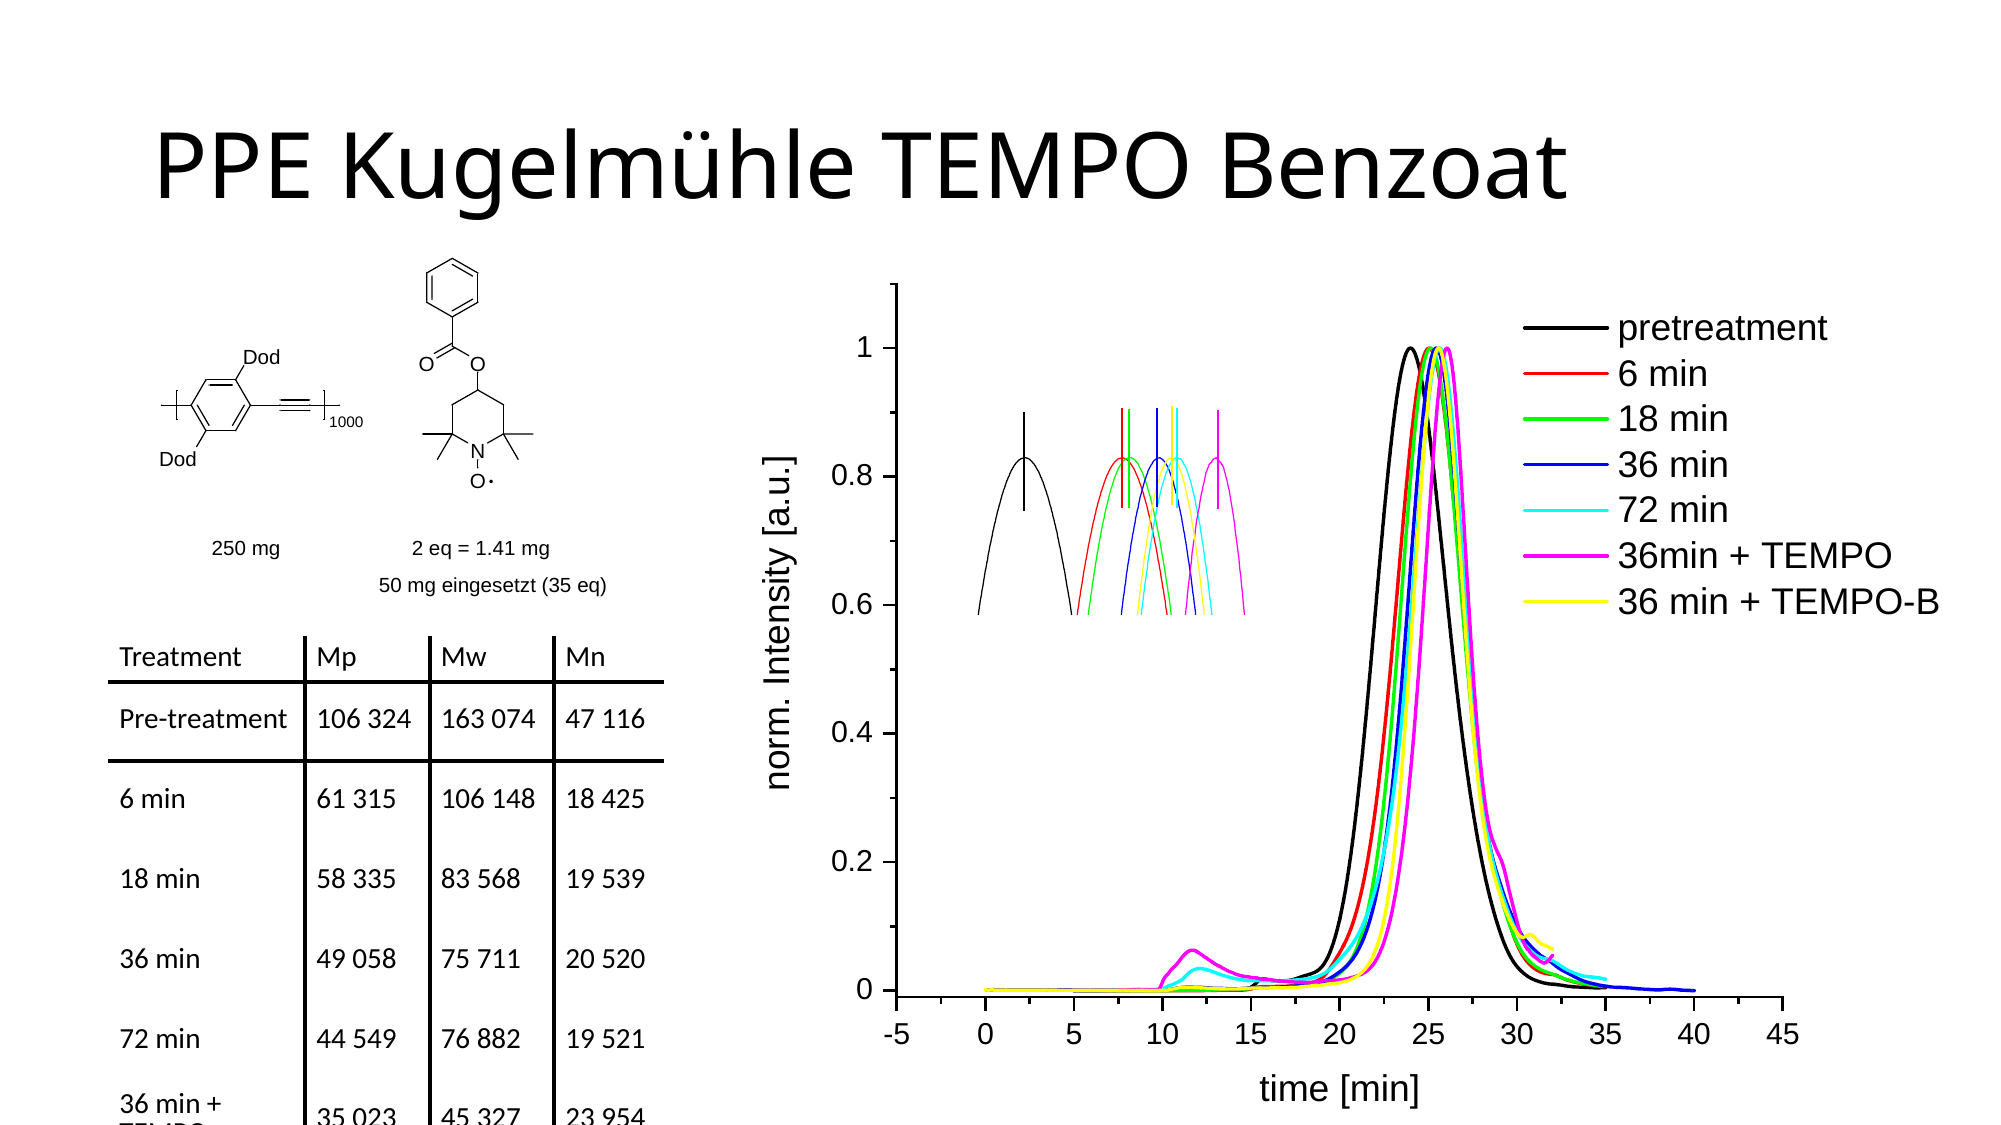

# PPE Kugelmühle TEMPO Benzoat
| Treatment | Mp | Mw | Mn |
| --- | --- | --- | --- |
| Pre-treatment | 106 324 | 163 074 | 47 116 |
| 6 min | 61 315 | 106 148 | 18 425 |
| 18 min | 58 335 | 83 568 | 19 539 |
| 36 min | 49 058 | 75 711 | 20 520 |
| 72 min | 44 549 | 76 882 | 19 521 |
| 36 min + TEMPO | 35 023 | 45 327 | 23 954 |
| 36 min + TEMPO-B | 45 585 | 59 245 | 31 999 |